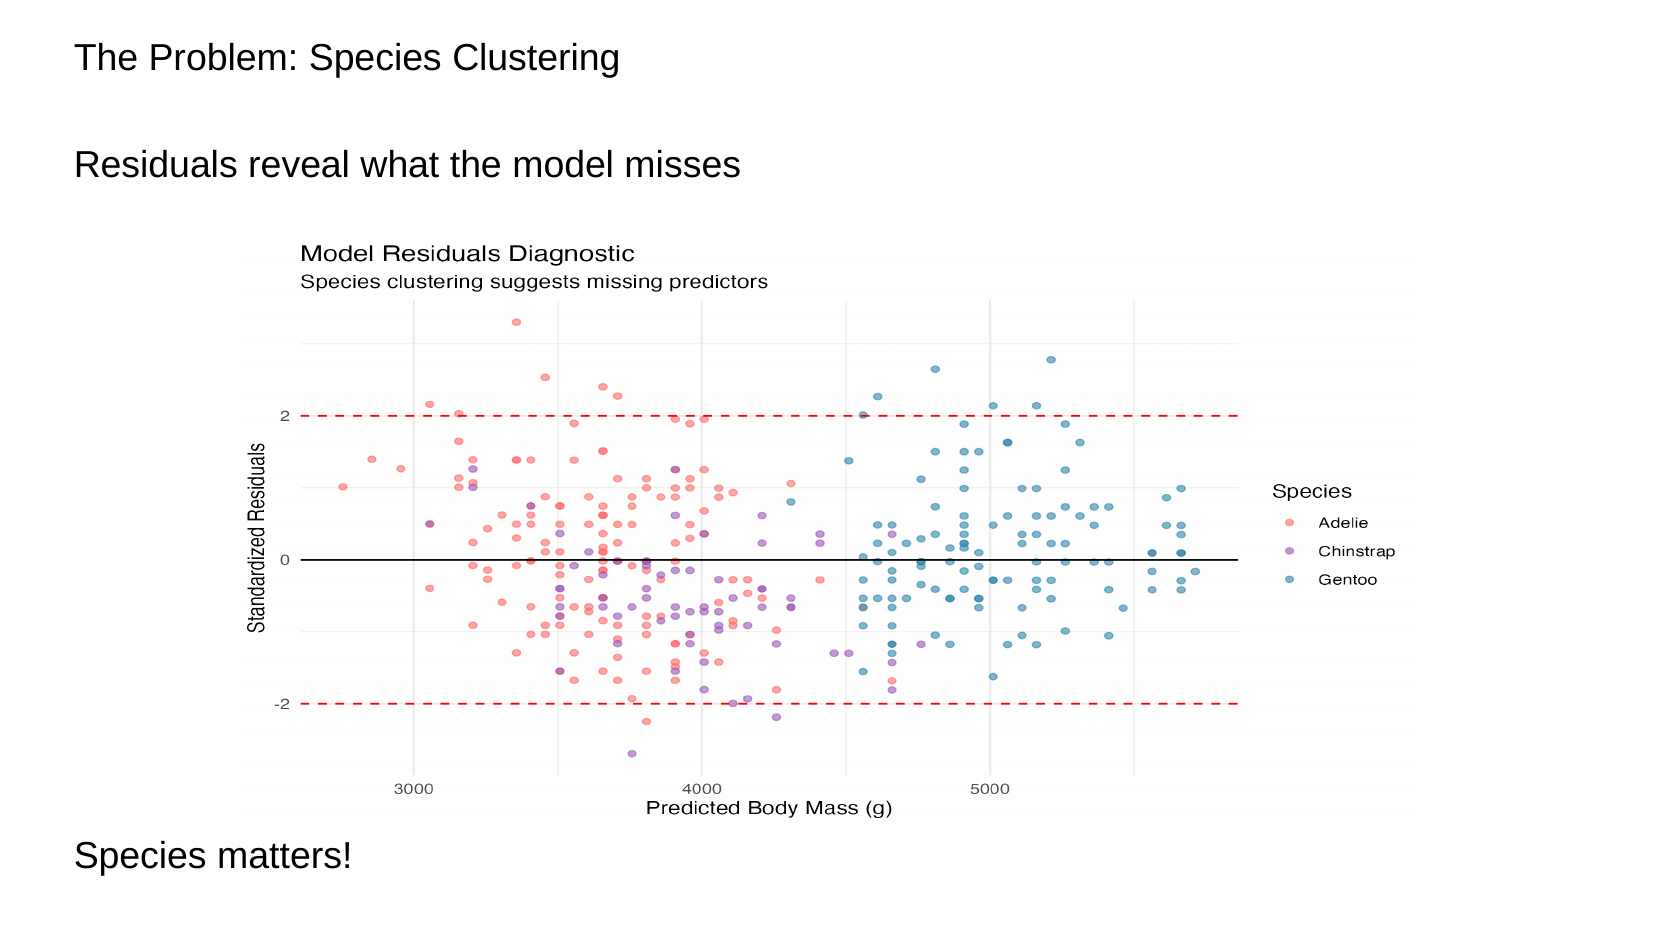

The Problem: Species Clustering
Residuals reveal what the model misses
Species matters!